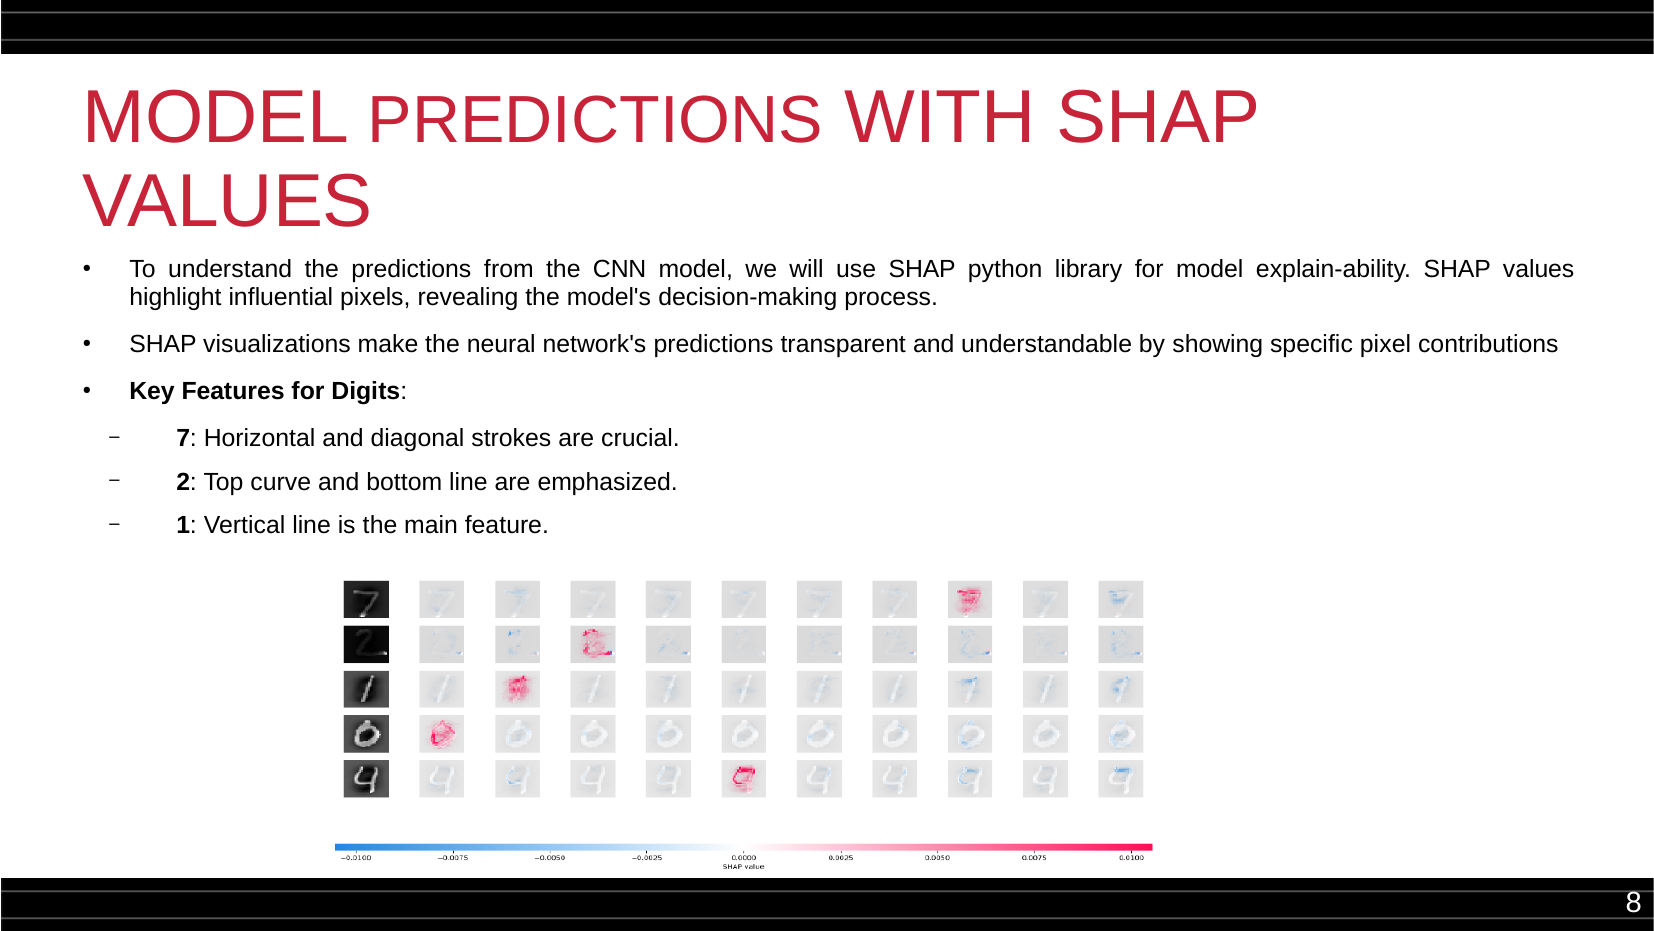

# MODEL PREDICTIONS WITH SHAP VALUES
To understand the predictions from the CNN model, we will use SHAP python library for model explain-ability. SHAP values highlight influential pixels, revealing the model's decision-making process.
SHAP visualizations make the neural network's predictions transparent and understandable by showing specific pixel contributions
Key Features for Digits:
7: Horizontal and diagonal strokes are crucial.
2: Top curve and bottom line are emphasized.
1: Vertical line is the main feature.